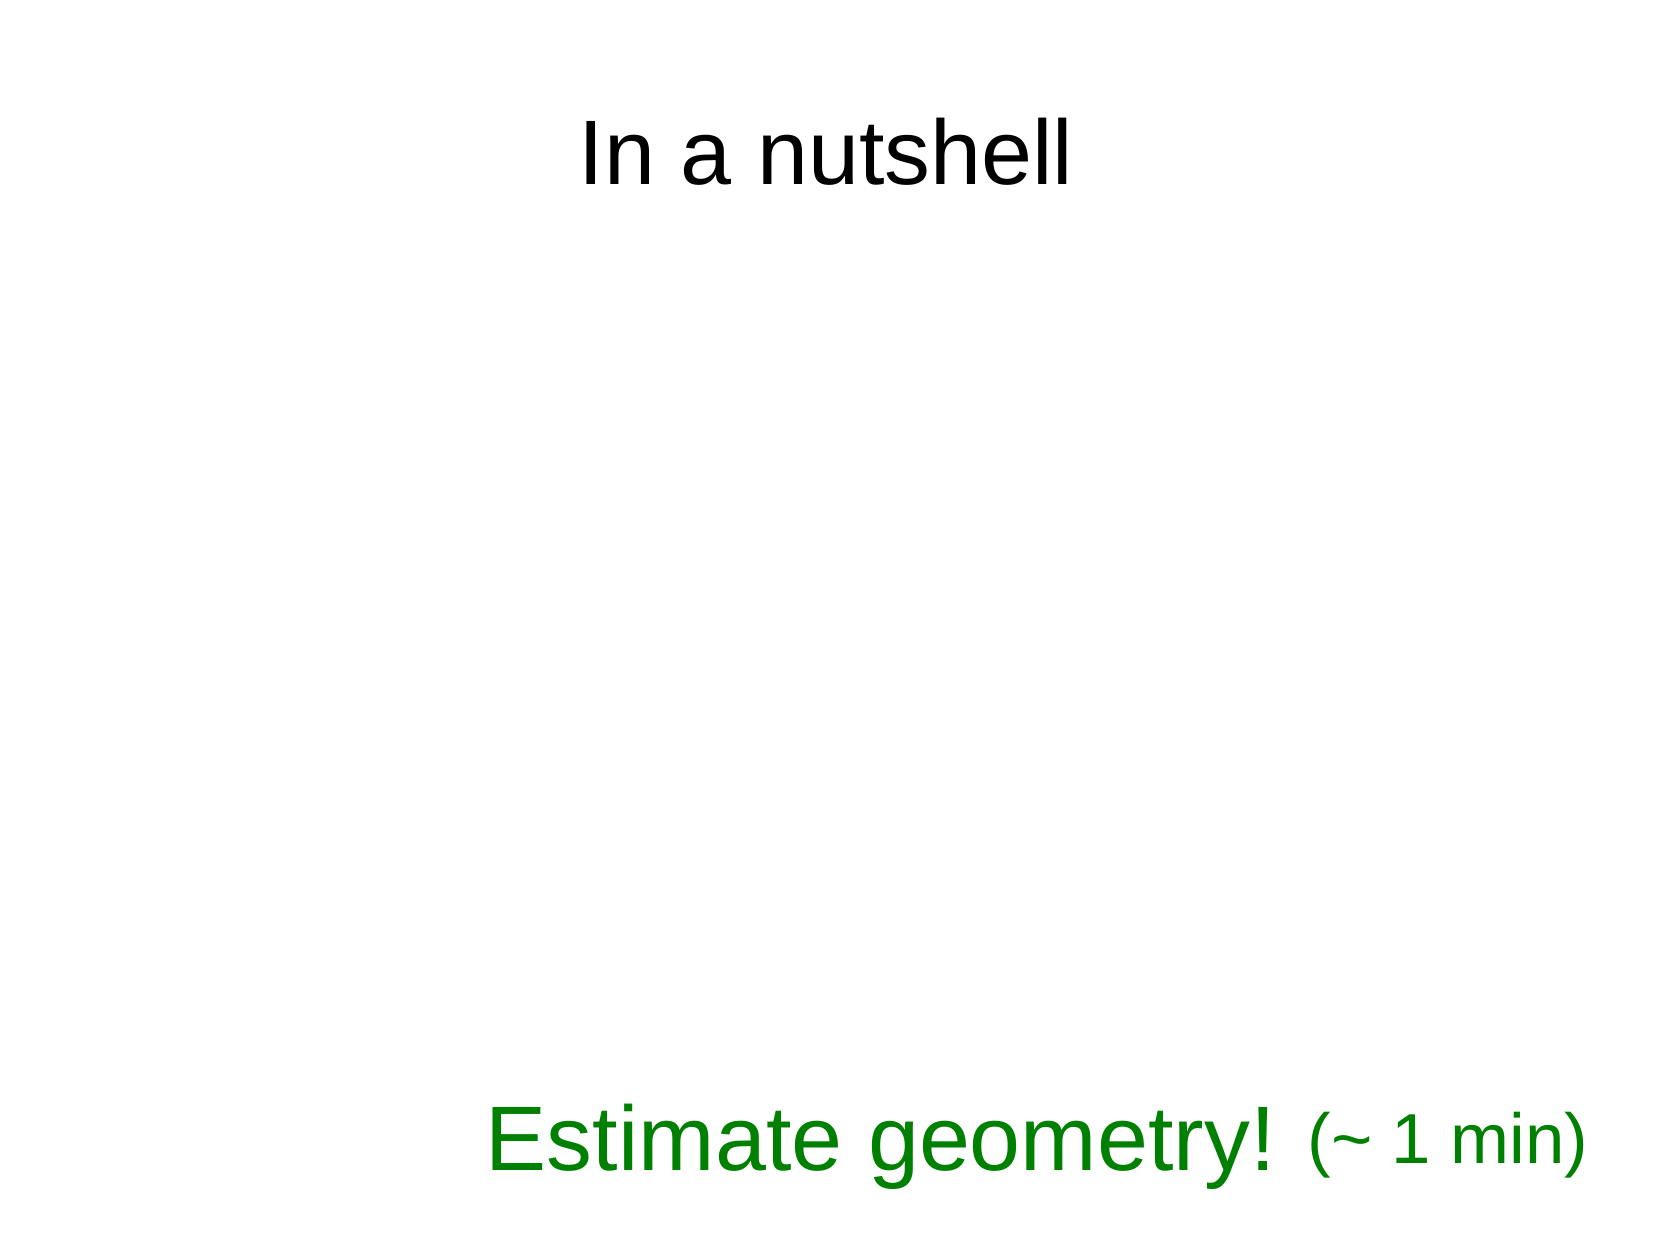

# In a nutshell
Estimate geometry!
(~ 1 min)